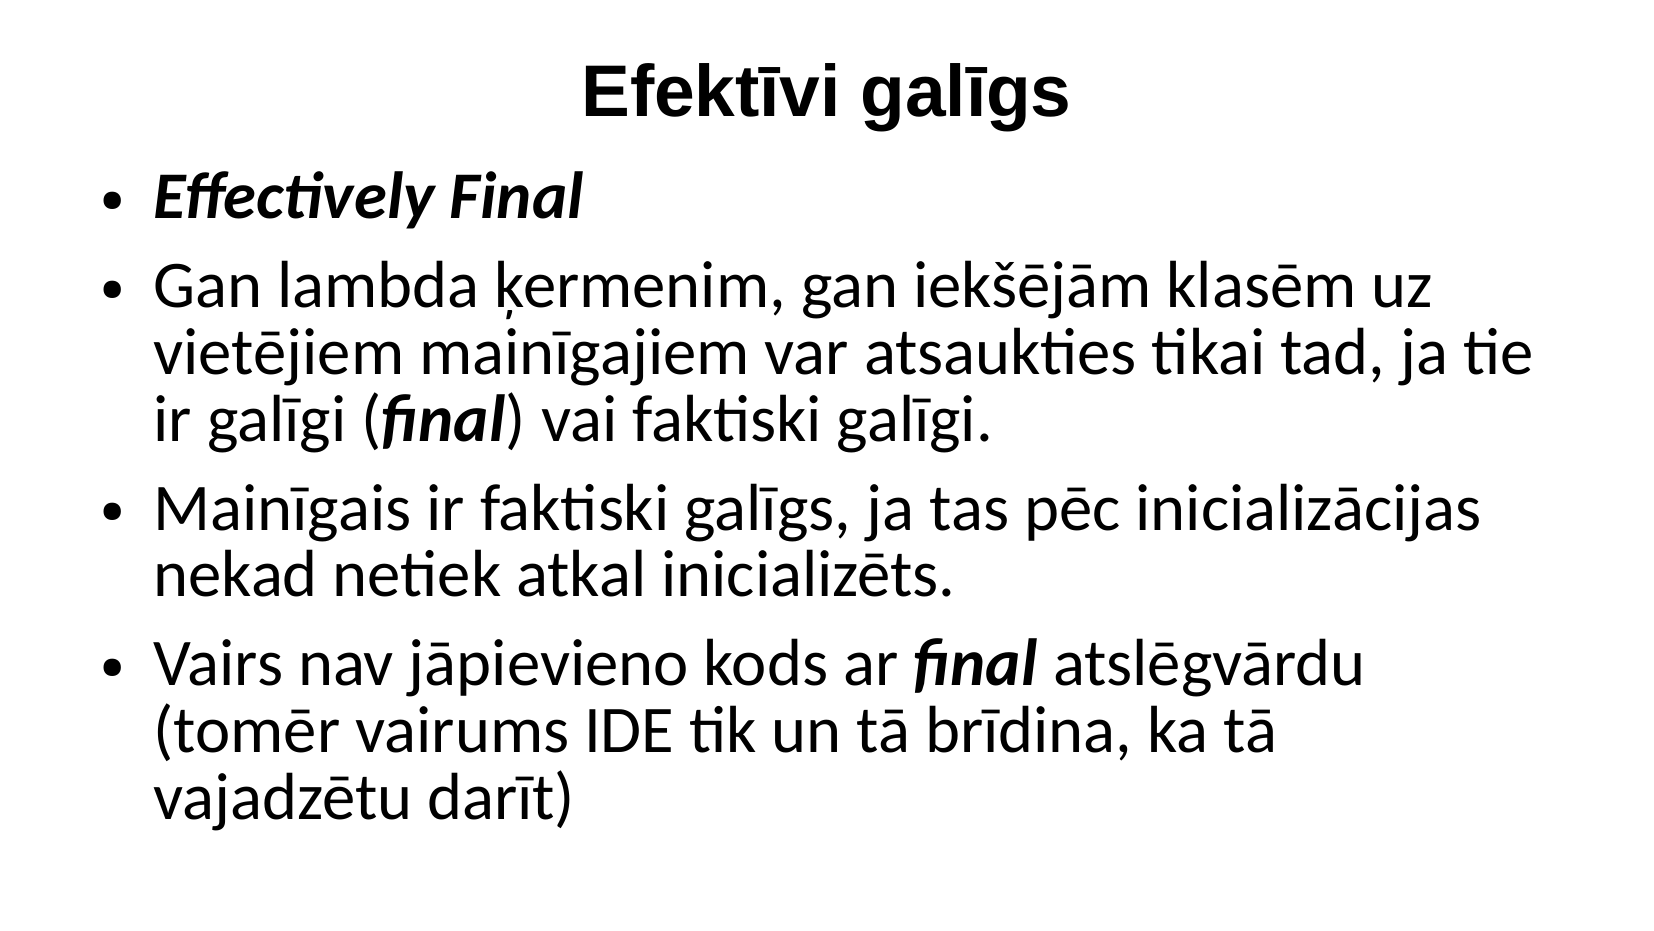

# Efektīvi galīgs
Effectively Final
Gan lambda ķermenim, gan iekšējām klasēm uz vietējiem mainīgajiem var atsaukties tikai tad, ja tie ir galīgi (final) vai faktiski galīgi.
Mainīgais ir faktiski galīgs, ja tas pēc inicializācijas nekad netiek atkal inicializēts.
Vairs nav jāpievieno kods ar final atslēgvārdu
(tomēr vairums IDE tik un tā brīdina, ka tā vajadzētu darīt)